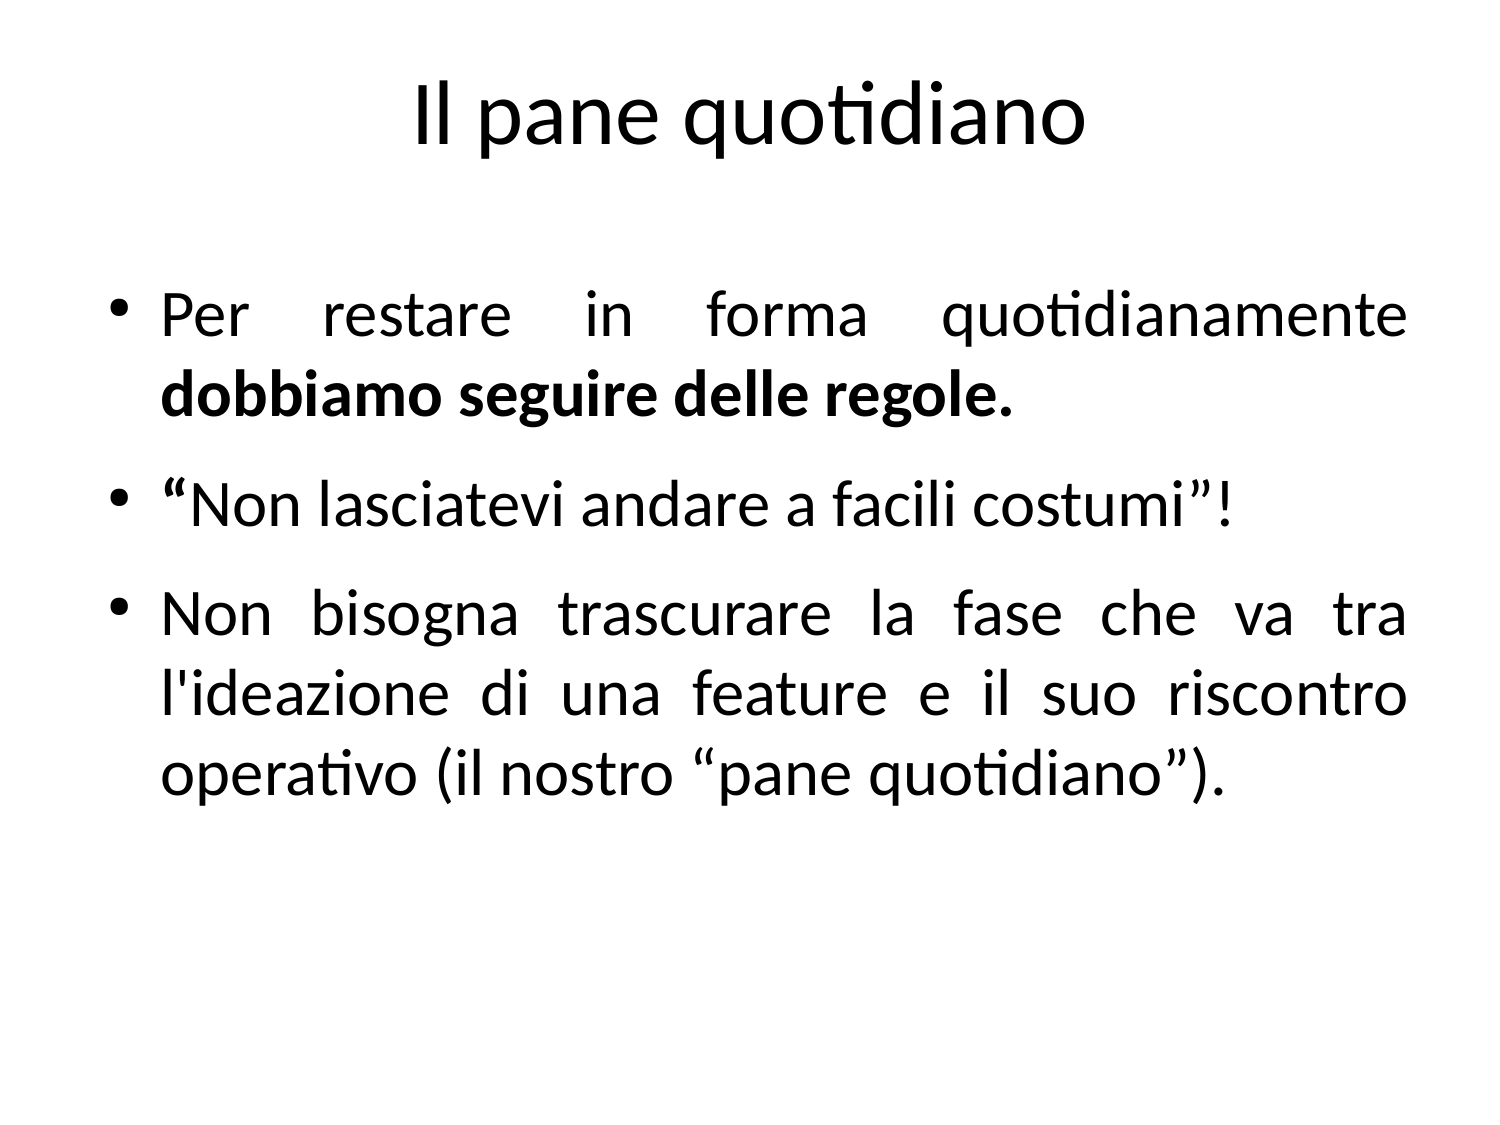

# Il pane quotidiano
Per restare in forma quotidianamente dobbiamo seguire delle regole.
“Non lasciatevi andare a facili costumi”!
Non bisogna trascurare la fase che va tra l'ideazione di una feature e il suo riscontro operativo (il nostro “pane quotidiano”).